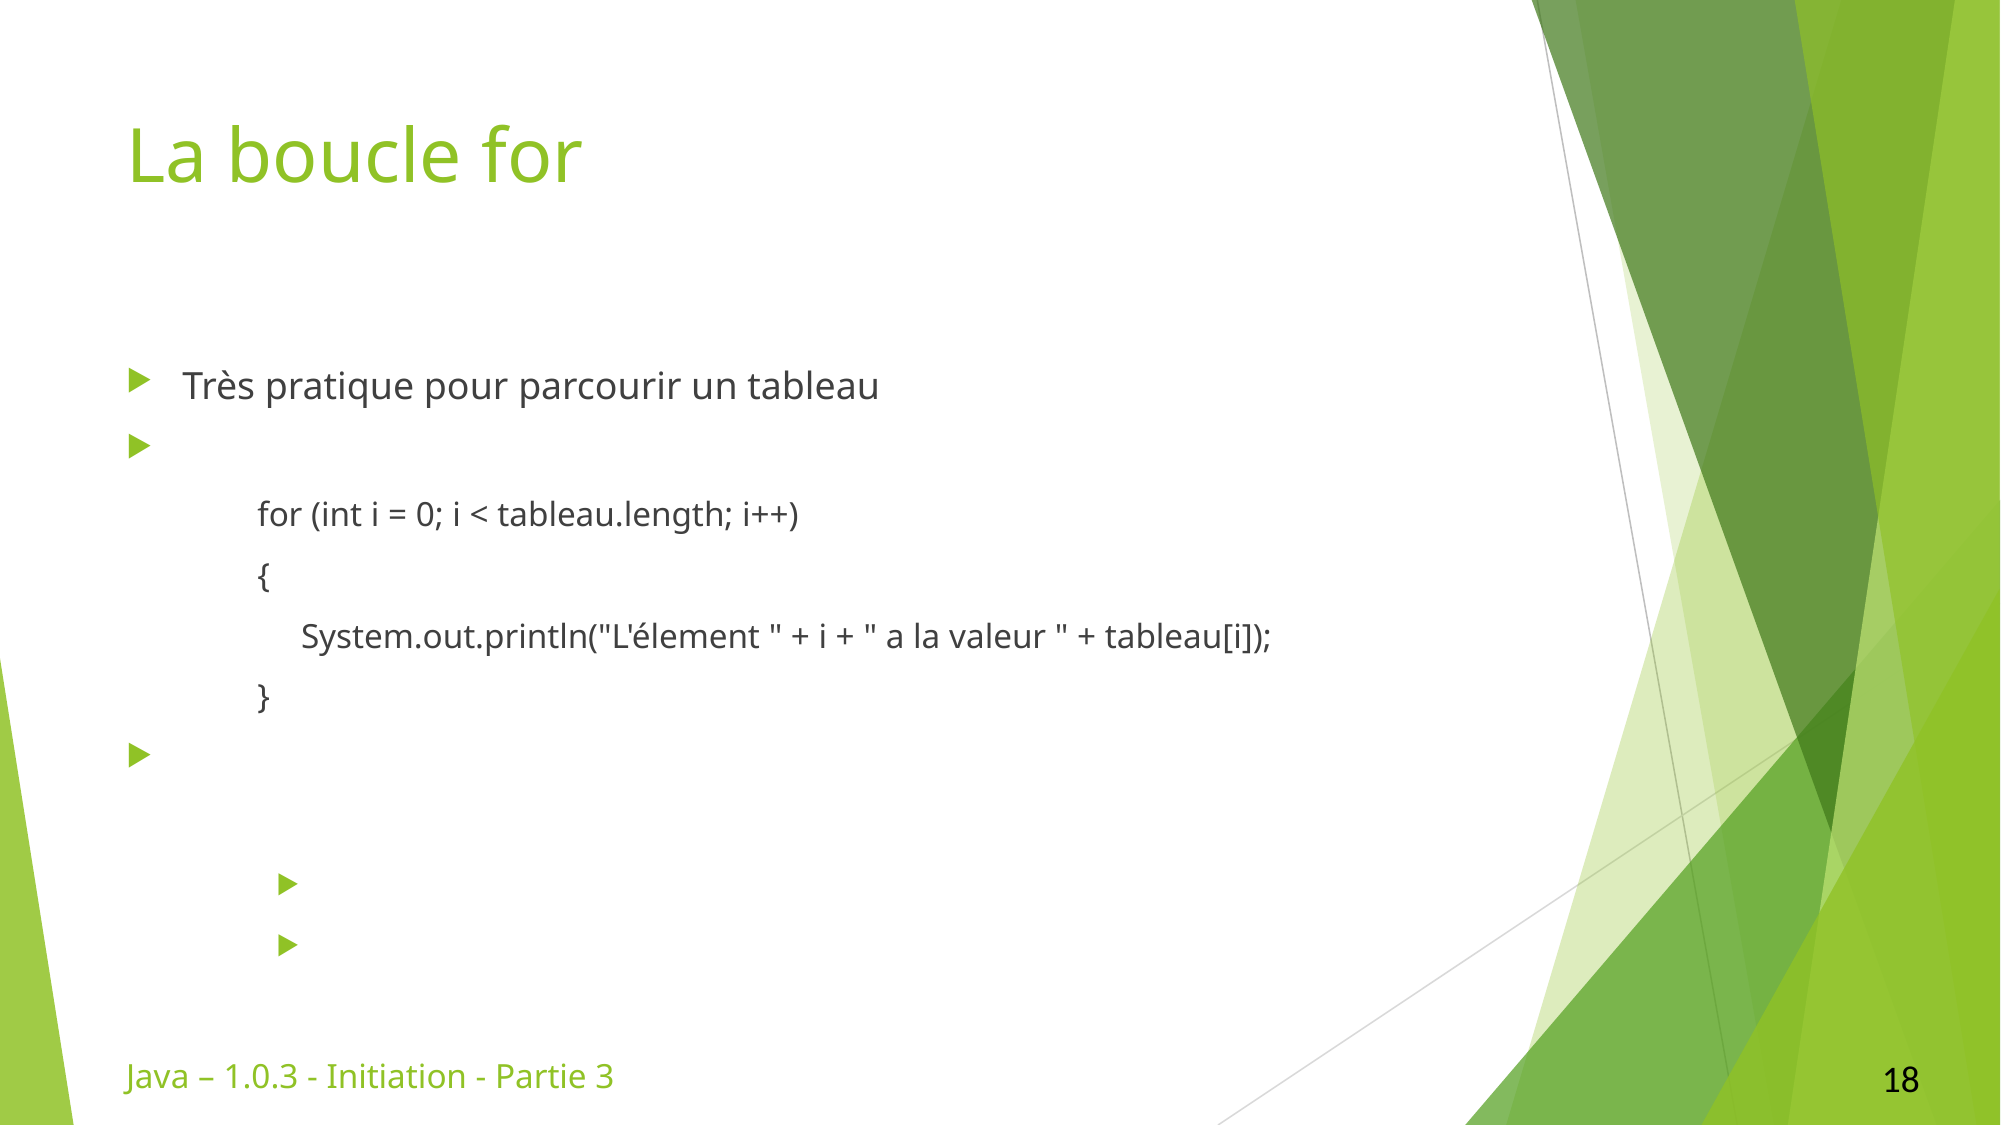

# La boucle for
Très pratique pour parcourir un tableau
for (int i = 0; i < tableau.length; i++)
{
 System.out.println("L'élement " + i + " a la valeur " + tableau[i]);
}
Java – 1.0.3 - Initiation - Partie 3